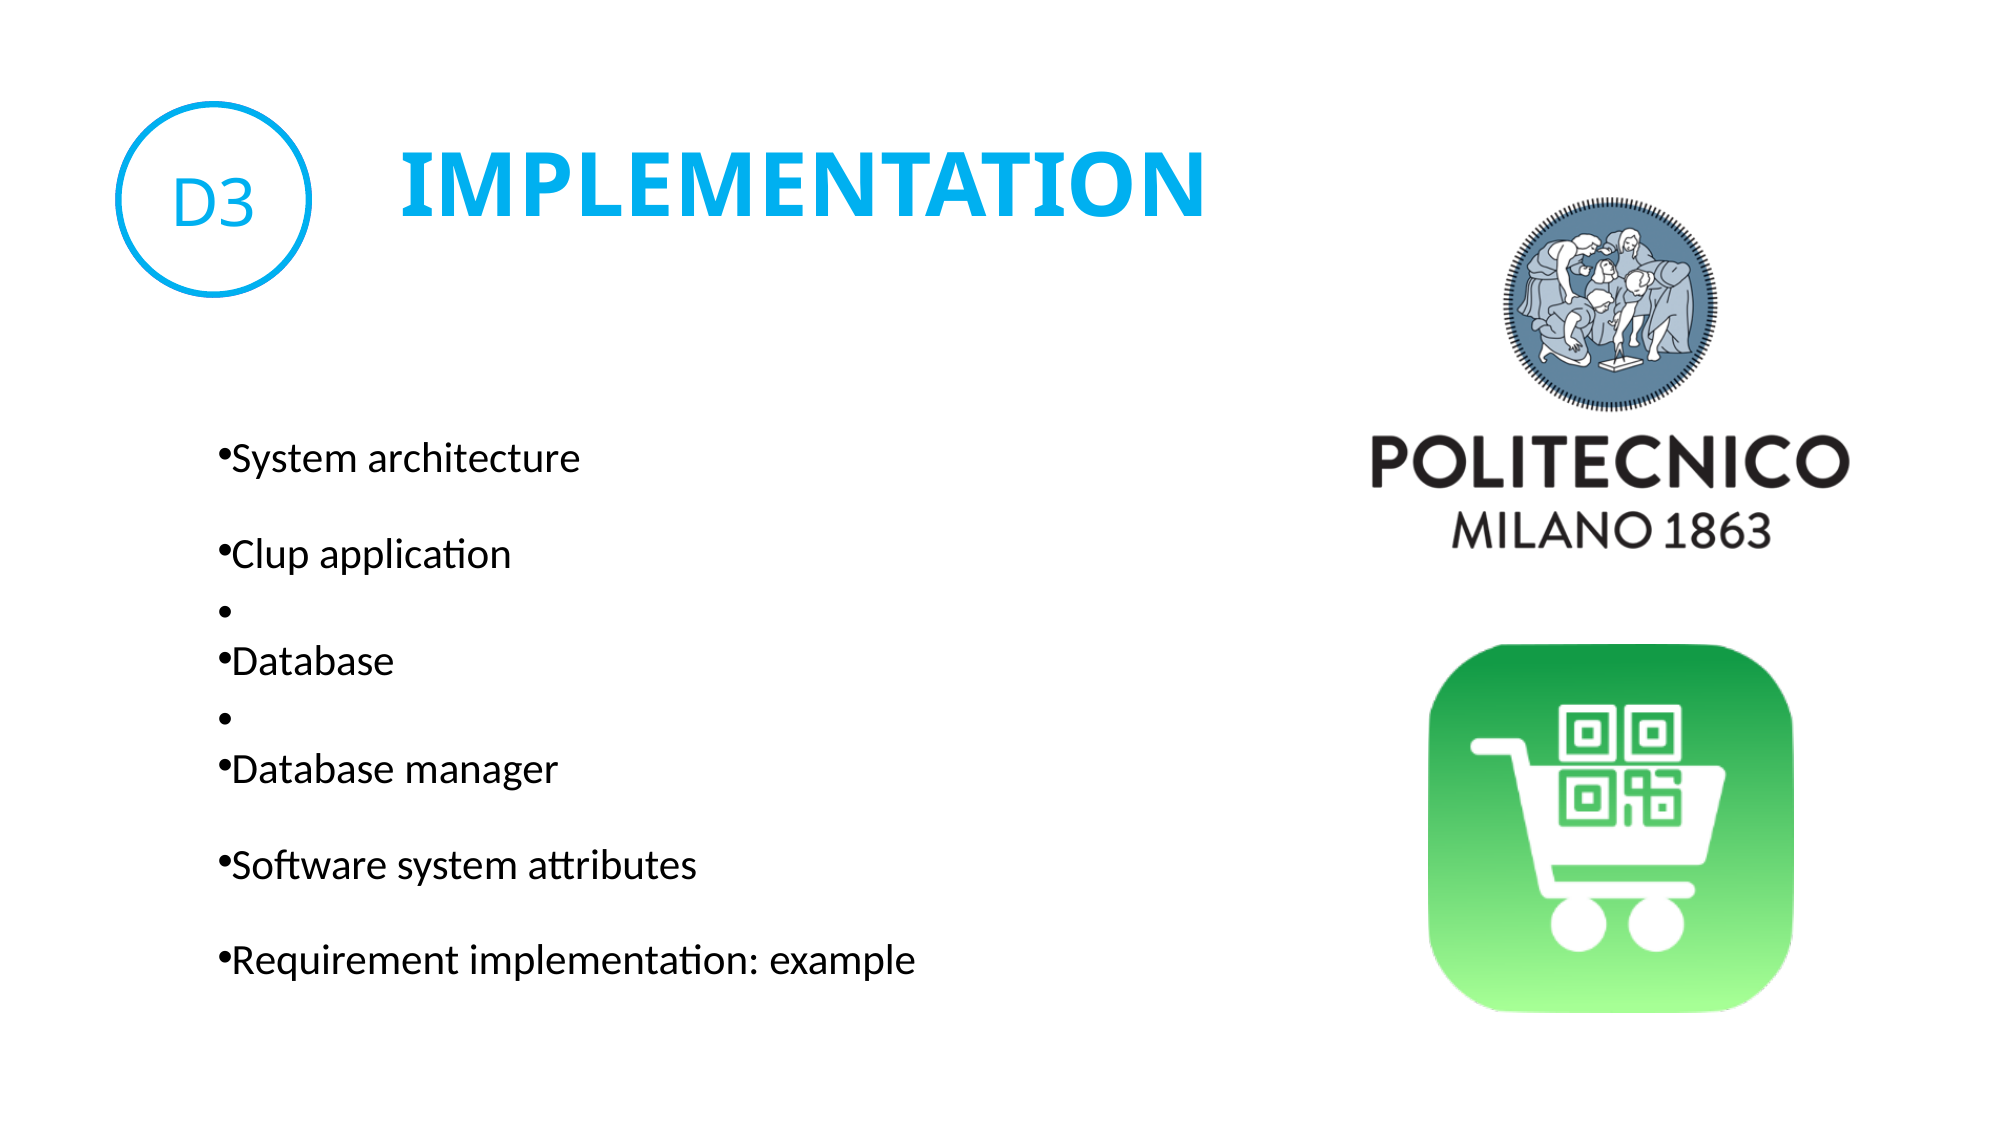

D1
D3
# IMPLEMENTATION
System architecture
Clup application
Database
Database manager
Software system attributes
Requirement implementation: example